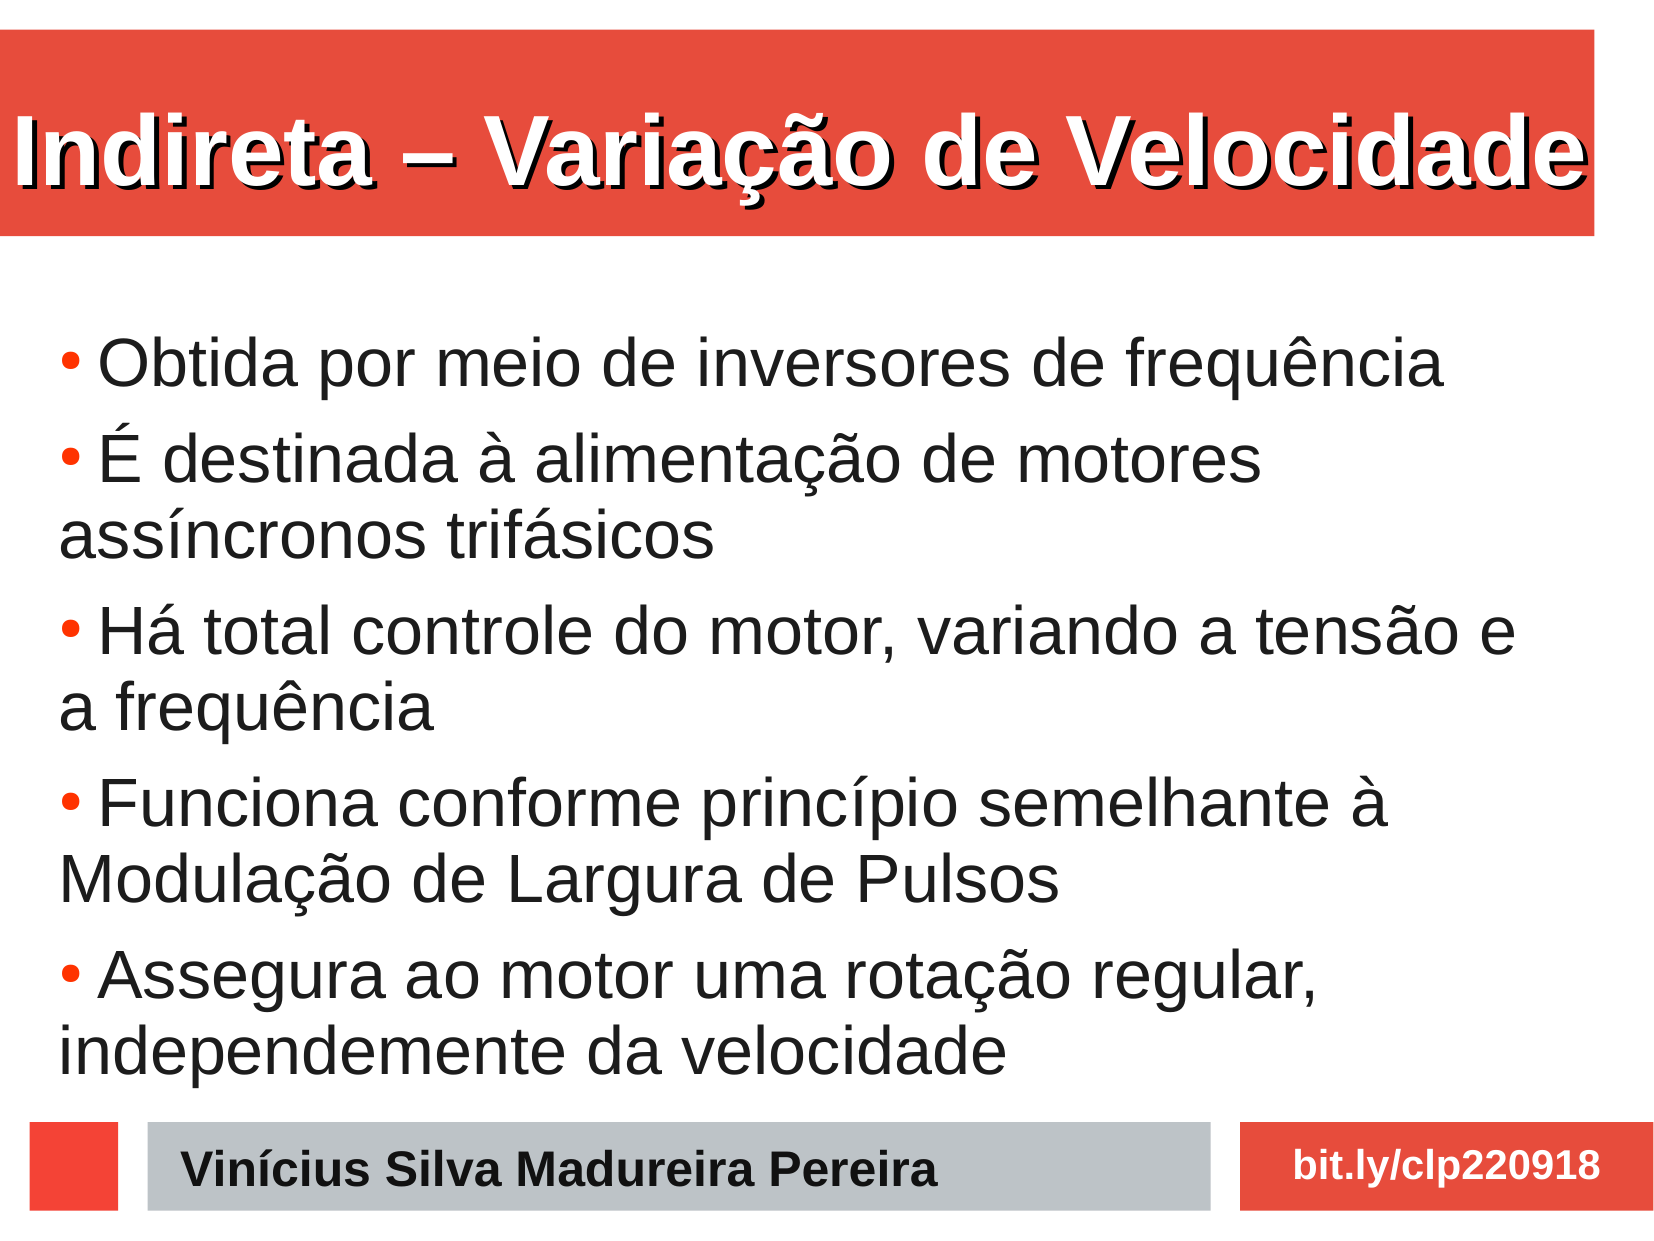

# Indireta – Variação de Velocidade
 Obtida por meio de inversores de frequência
 É destinada à alimentação de motores assíncronos trifásicos
 Há total controle do motor, variando a tensão e a frequência
 Funciona conforme princípio semelhante à Modulação de Largura de Pulsos
 Assegura ao motor uma rotação regular, independemente da velocidade
Vinícius Silva Madureira Pereira
bit.ly/clp220918